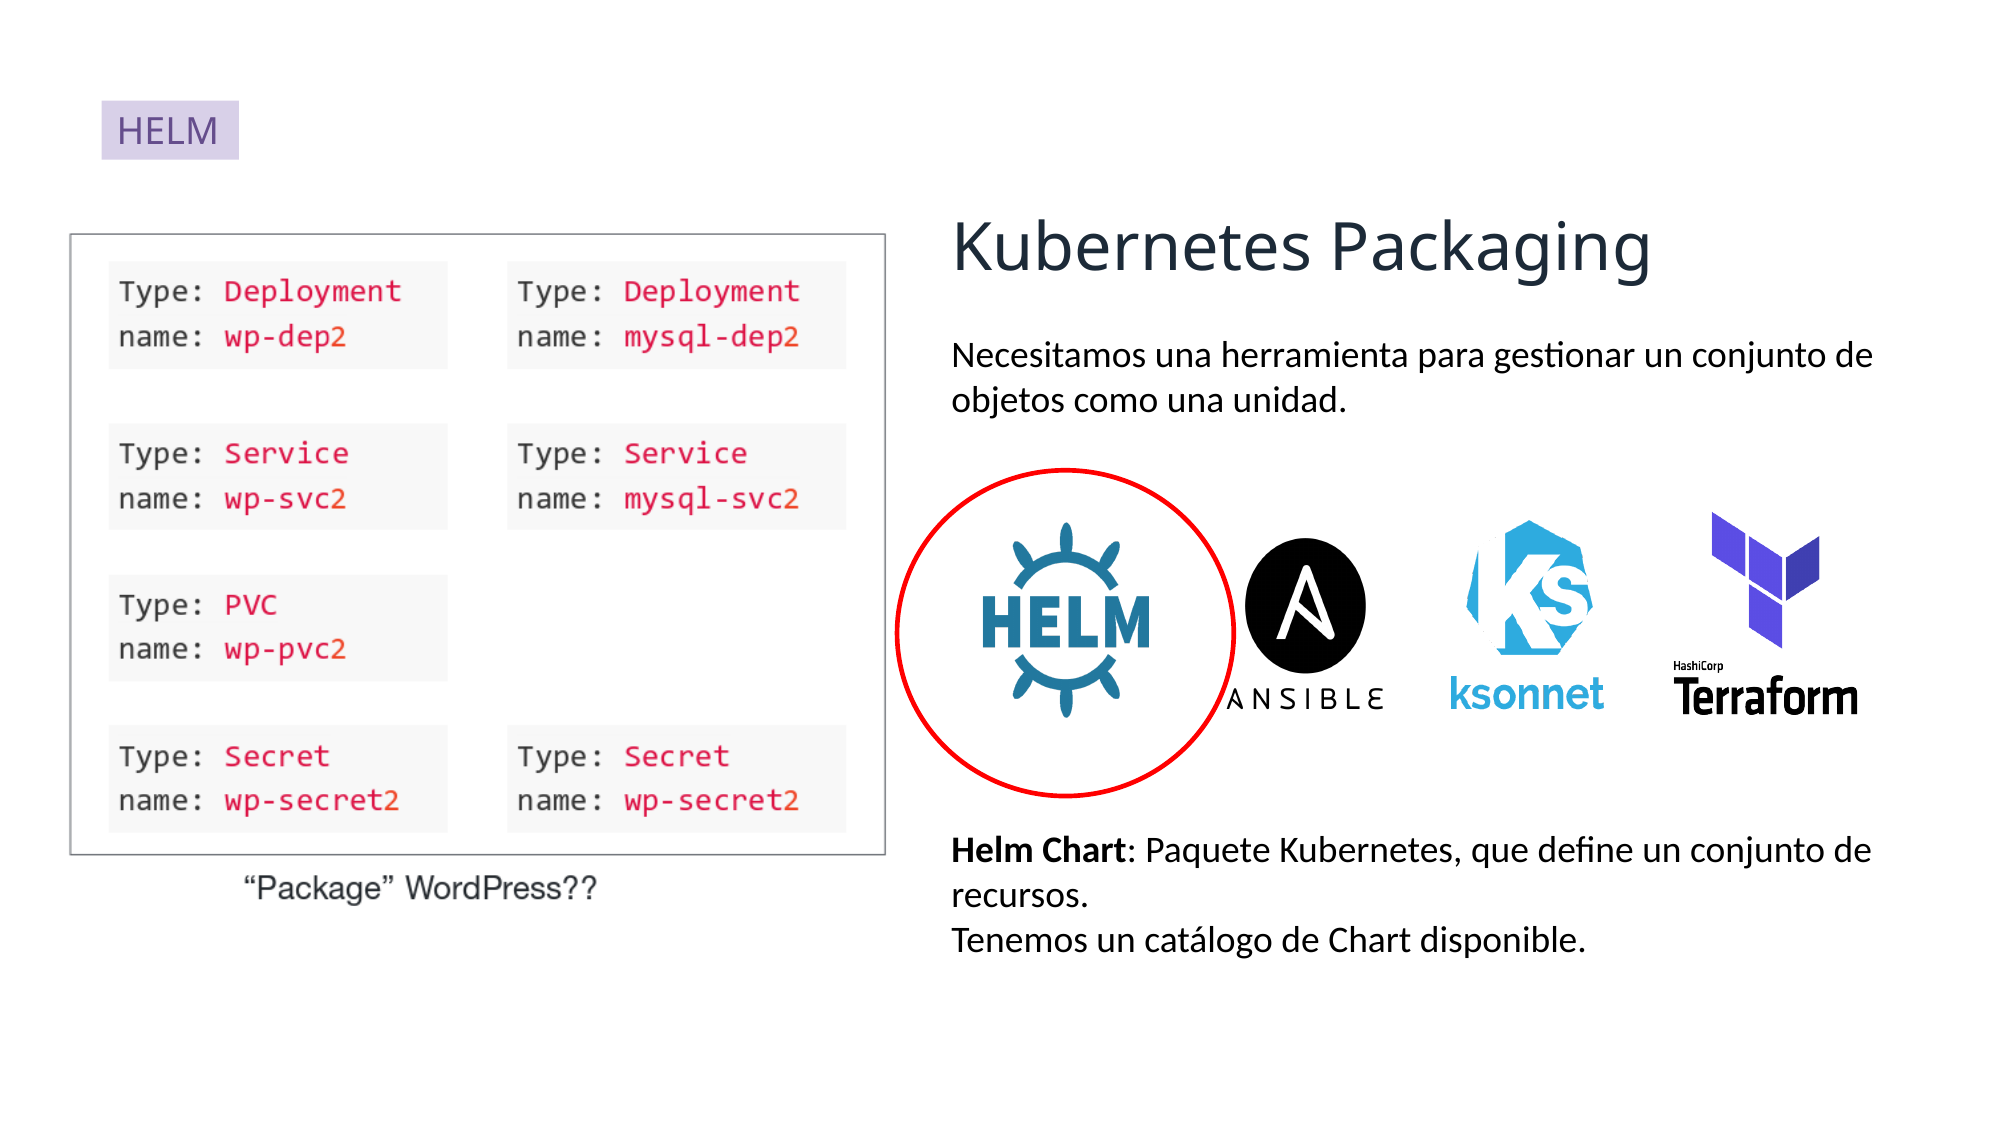

HELM
Kubernetes Packaging
Necesitamos una herramienta para gestionar un conjunto de objetos como una unidad.
Helm Chart: Paquete Kubernetes, que define un conjunto de recursos.
Tenemos un catálogo de Chart disponible.